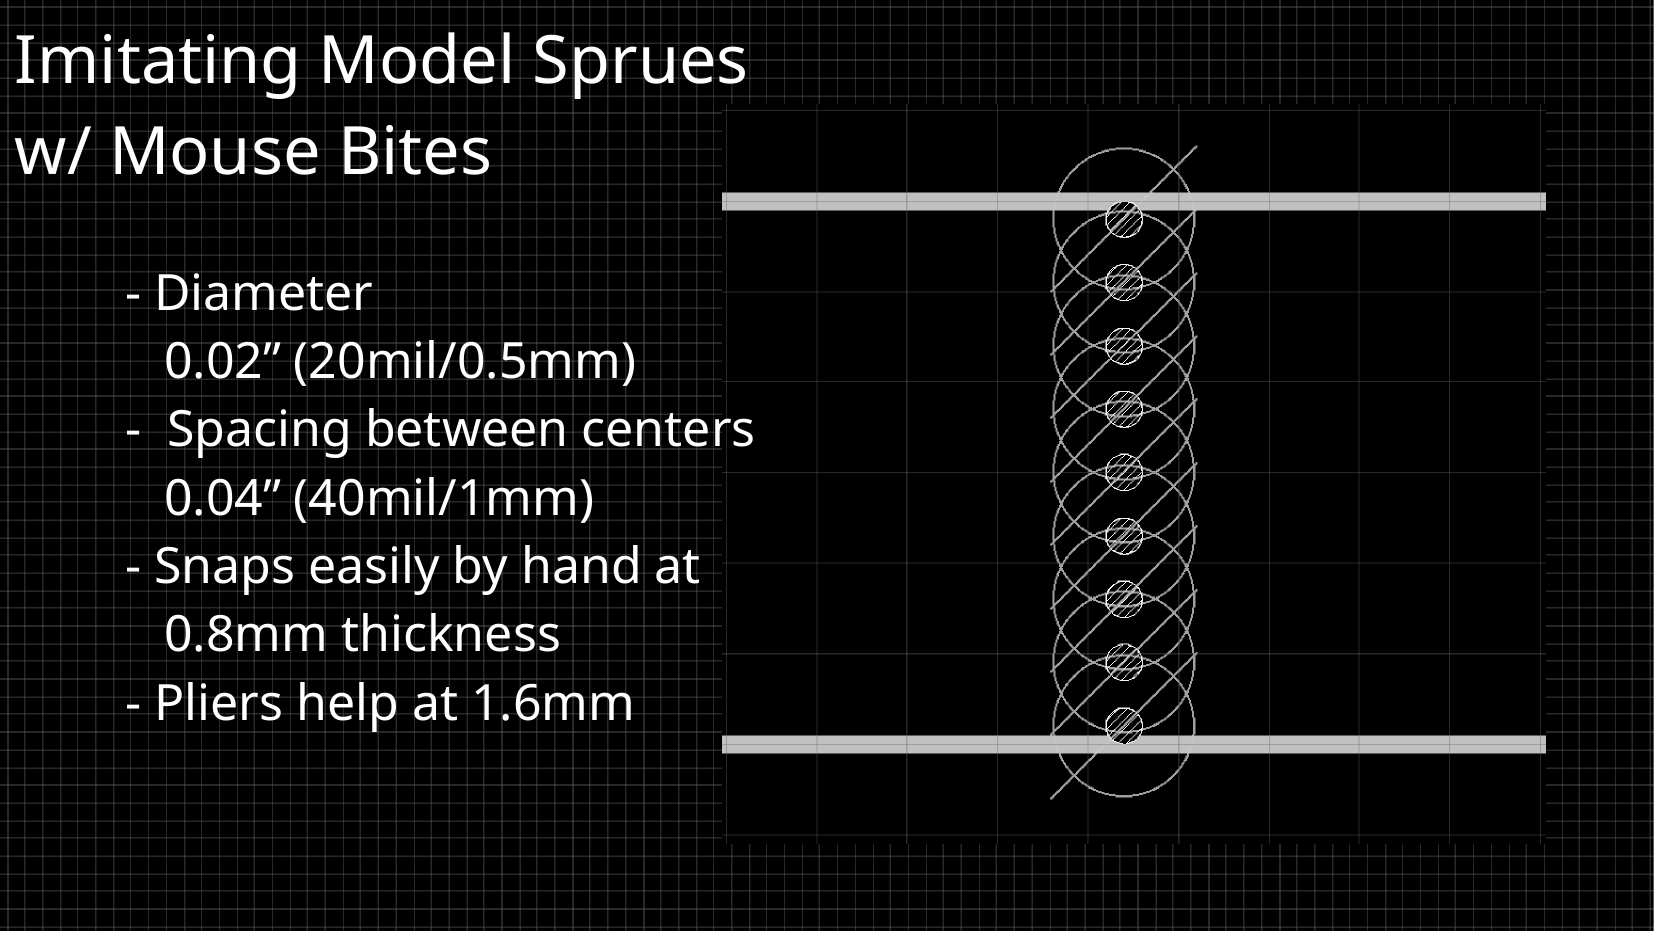

Imitating Model Sprues
w/ Mouse Bites
- Diameter
 0.02” (20mil/0.5mm)
- Spacing between centers
 0.04” (40mil/1mm)
- Snaps easily by hand at
 0.8mm thickness
- Pliers help at 1.6mm